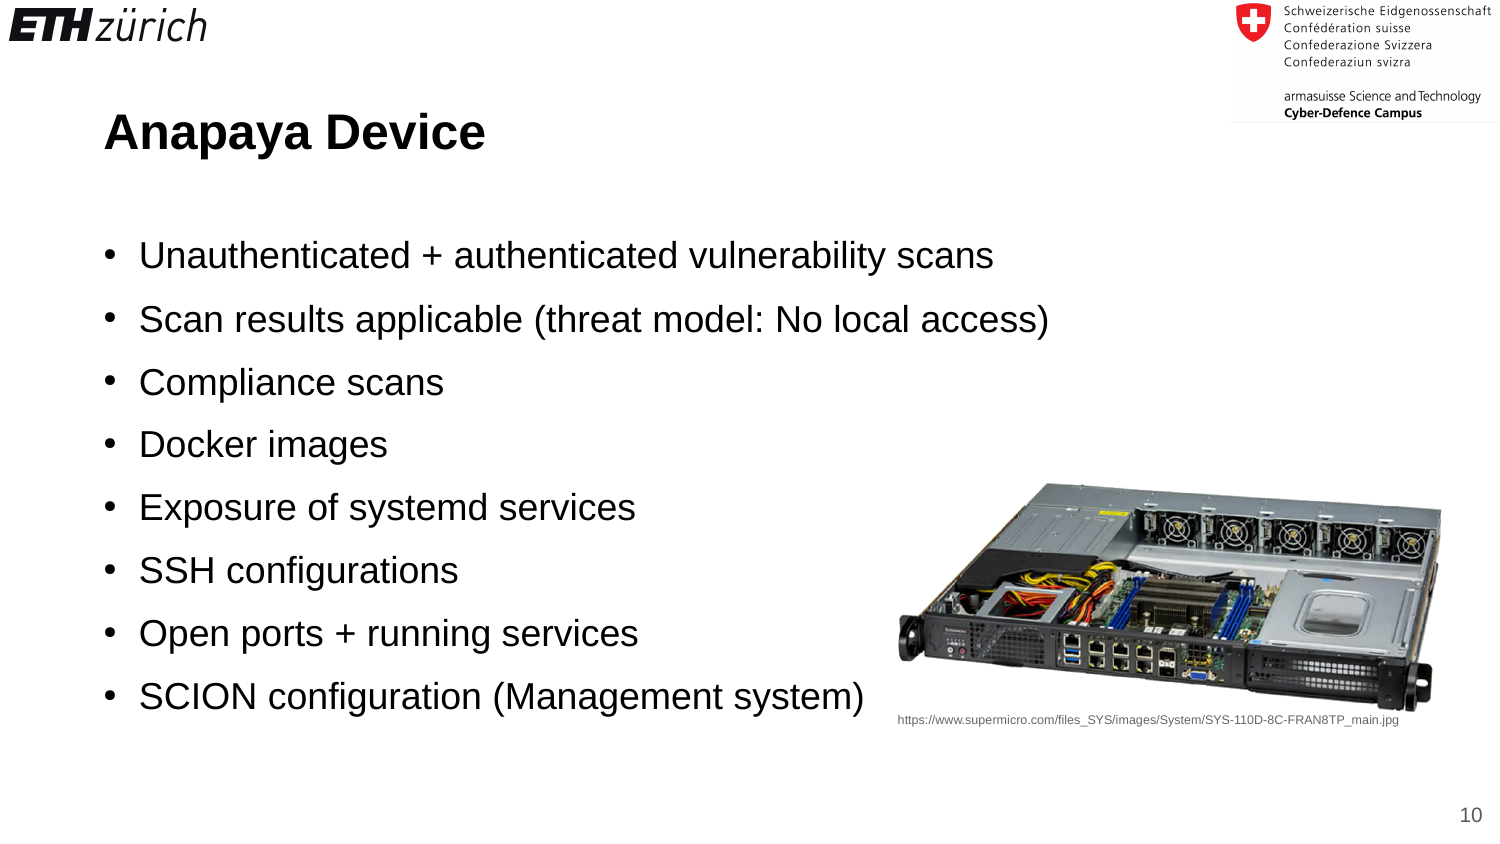

Anapaya Device
Unauthenticated + authenticated vulnerability scans
Scan results applicable (threat model: No local access)
Compliance scans
Docker images
Exposure of systemd services
SSH configurations
Open ports + running services
SCION configuration (Management system)
https://www.supermicro.com/files_SYS/images/System/SYS-110D-8C-FRAN8TP_main.jpg
10